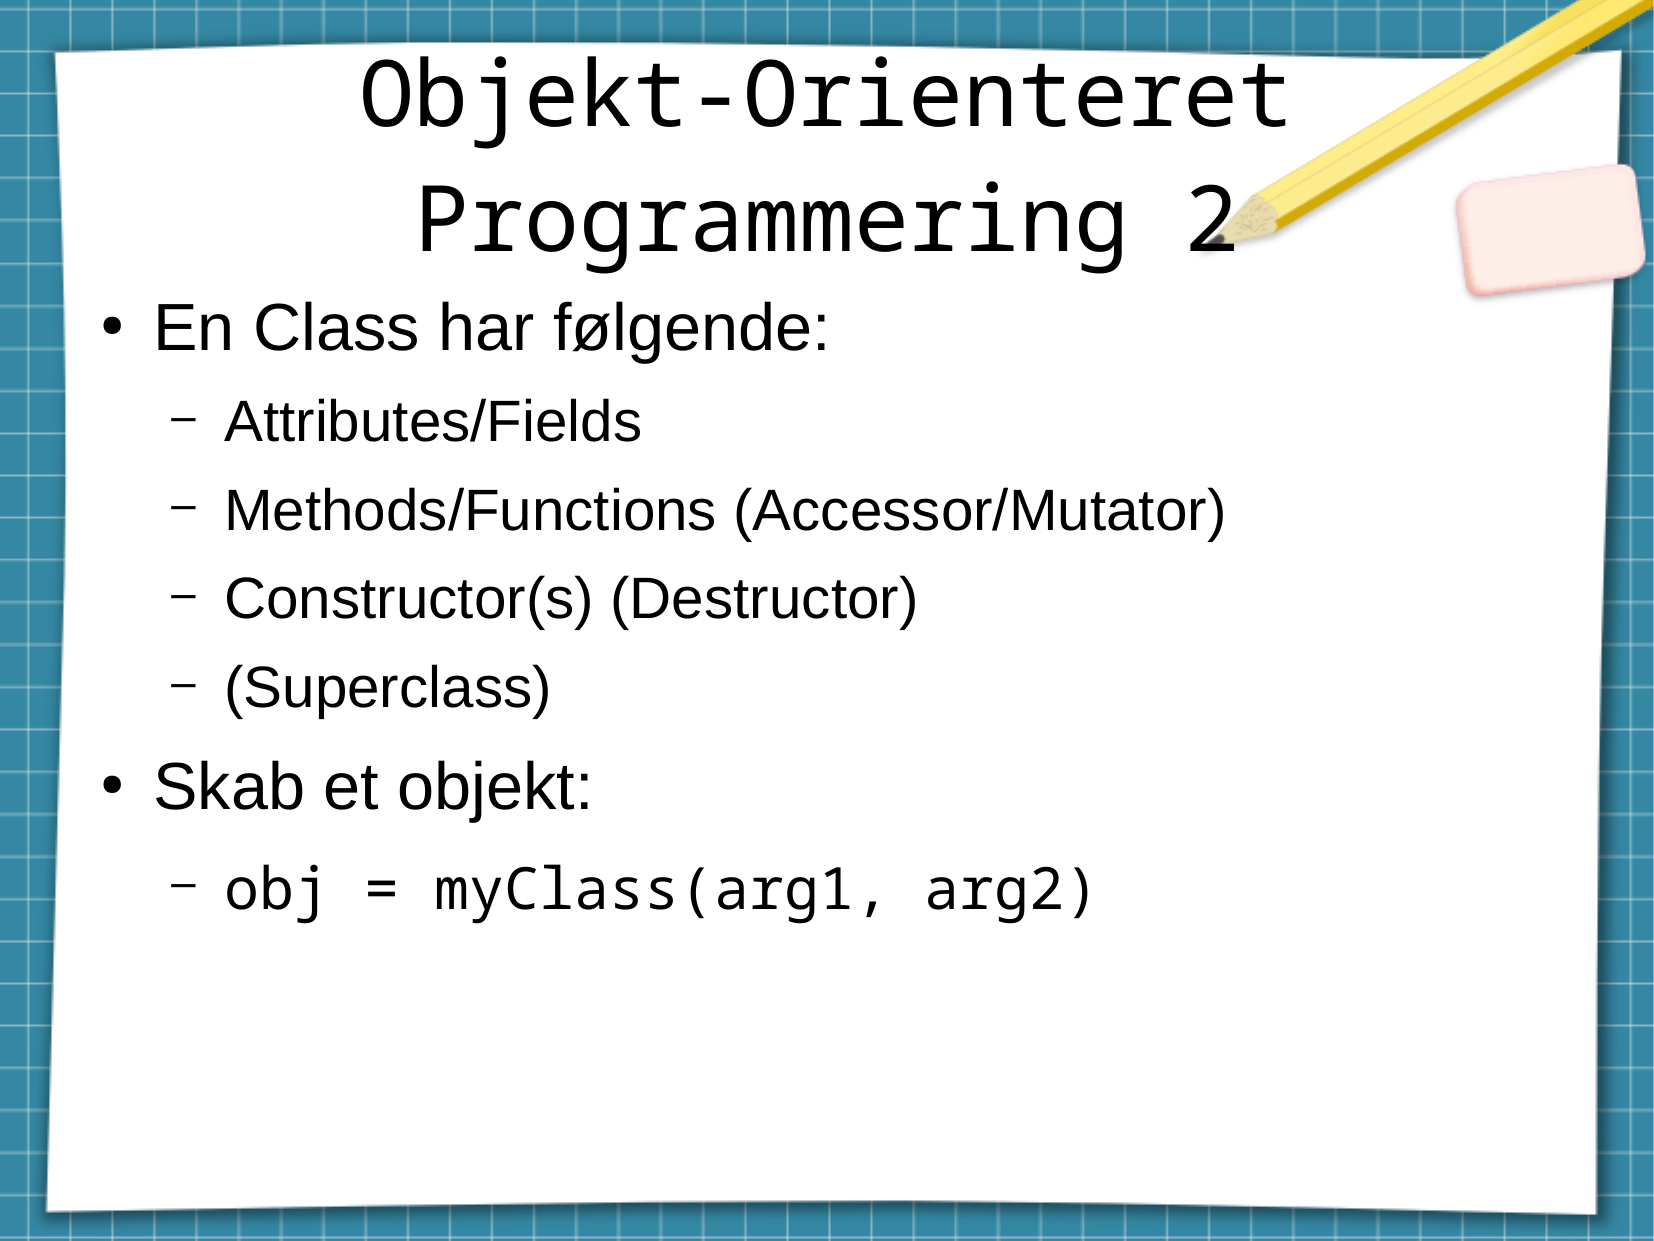

# Objekt-Orienteret Programmering 2
En Class har følgende:
Attributes/Fields
Methods/Functions (Accessor/Mutator)
Constructor(s) (Destructor)
(Superclass)
Skab et objekt:
obj = myClass(arg1, arg2)